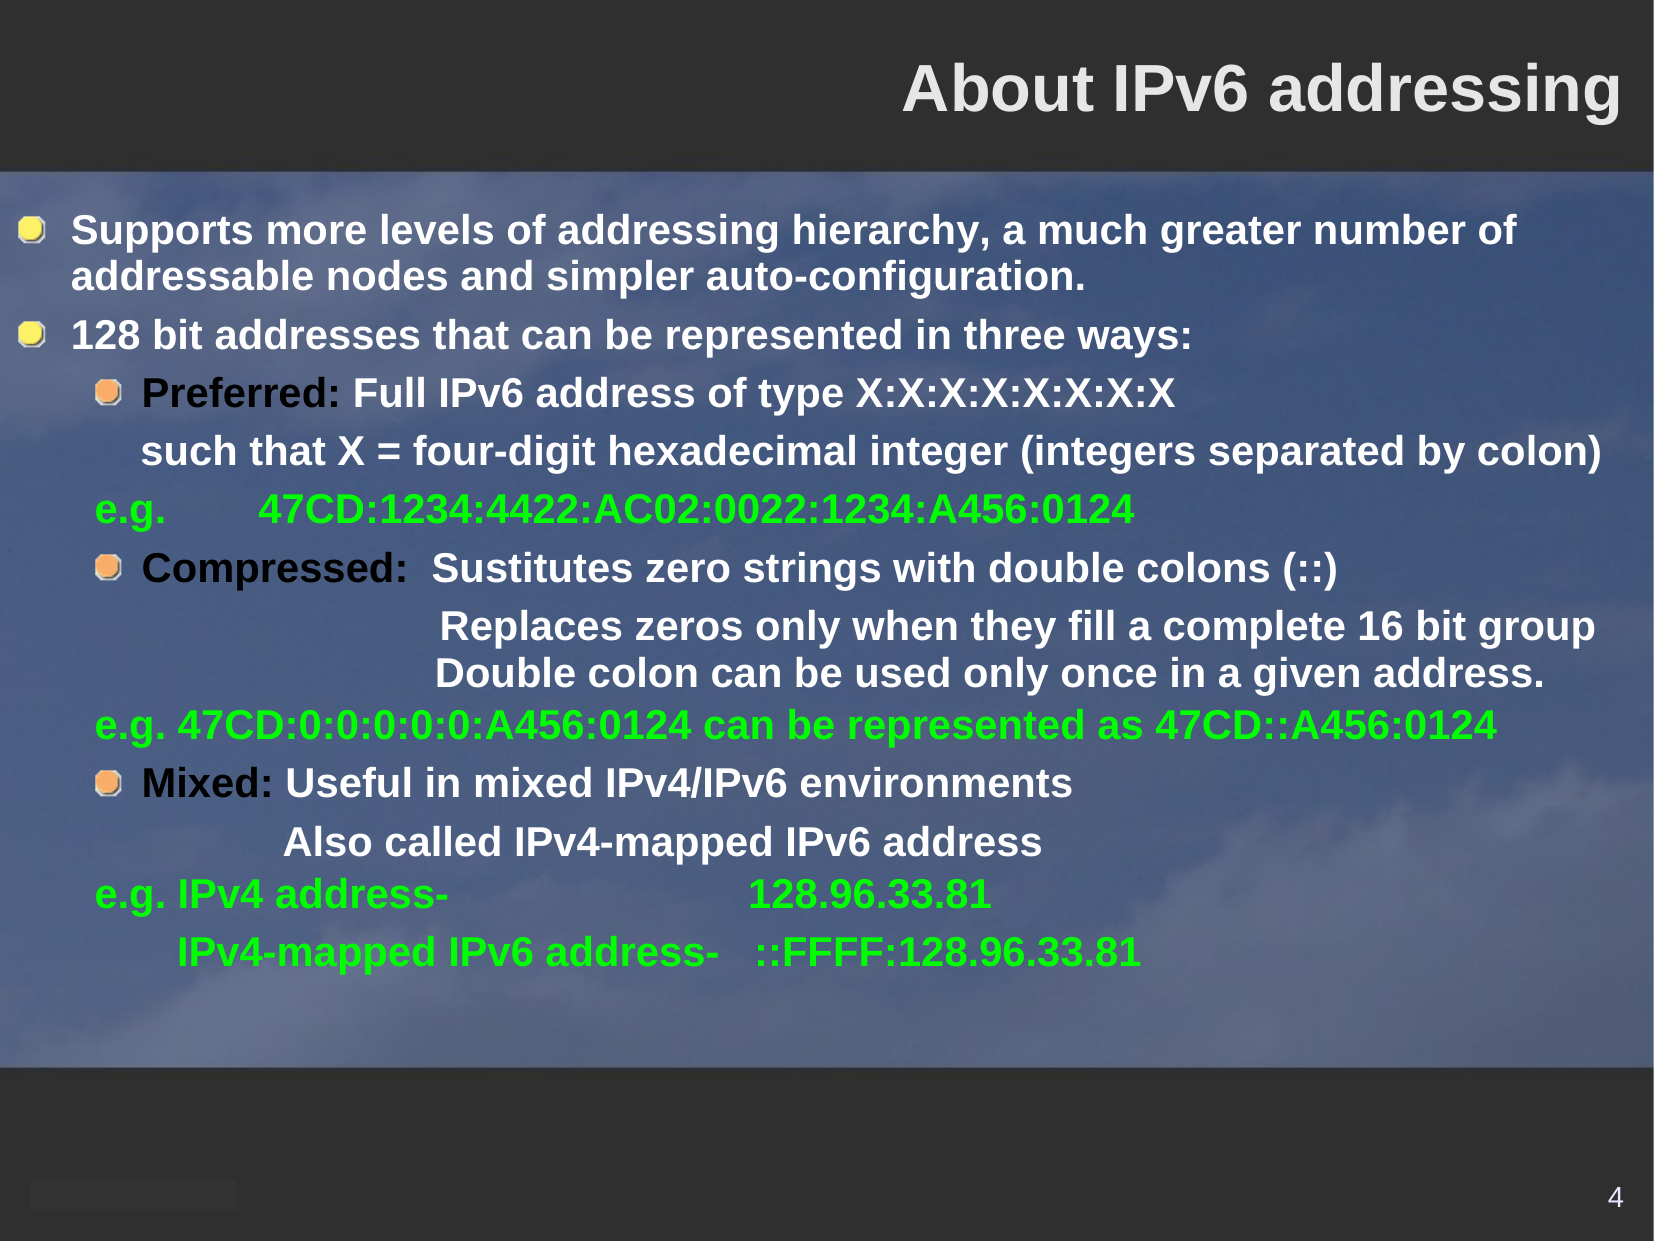

# About IPv6 addressing
Supports more levels of addressing hierarchy, a much greater number of addressable nodes and simpler auto-configuration.
128 bit addresses that can be represented in three ways:
Preferred: Full IPv6 address of type X:X:X:X:X:X:X:X
 such that X = four-digit hexadecimal integer (integers separated by colon)
e.g. 47CD:1234:4422:AC02:0022:1234:A456:0124
Compressed: Sustitutes zero strings with double colons (::)
 	 Replaces zeros only when they fill a complete 16 bit group Double colon can be used only once in a given address.
e.g. 47CD:0:0:0:0:0:A456:0124 can be represented as 47CD::A456:0124
Mixed: Useful in mixed IPv4/IPv6 environments
 Also called IPv4-mapped IPv6 address
e.g. IPv4 address- 128.96.33.81
IPv4-mapped IPv6 address- ::FFFF:128.96.33.81
2006-06-01
4